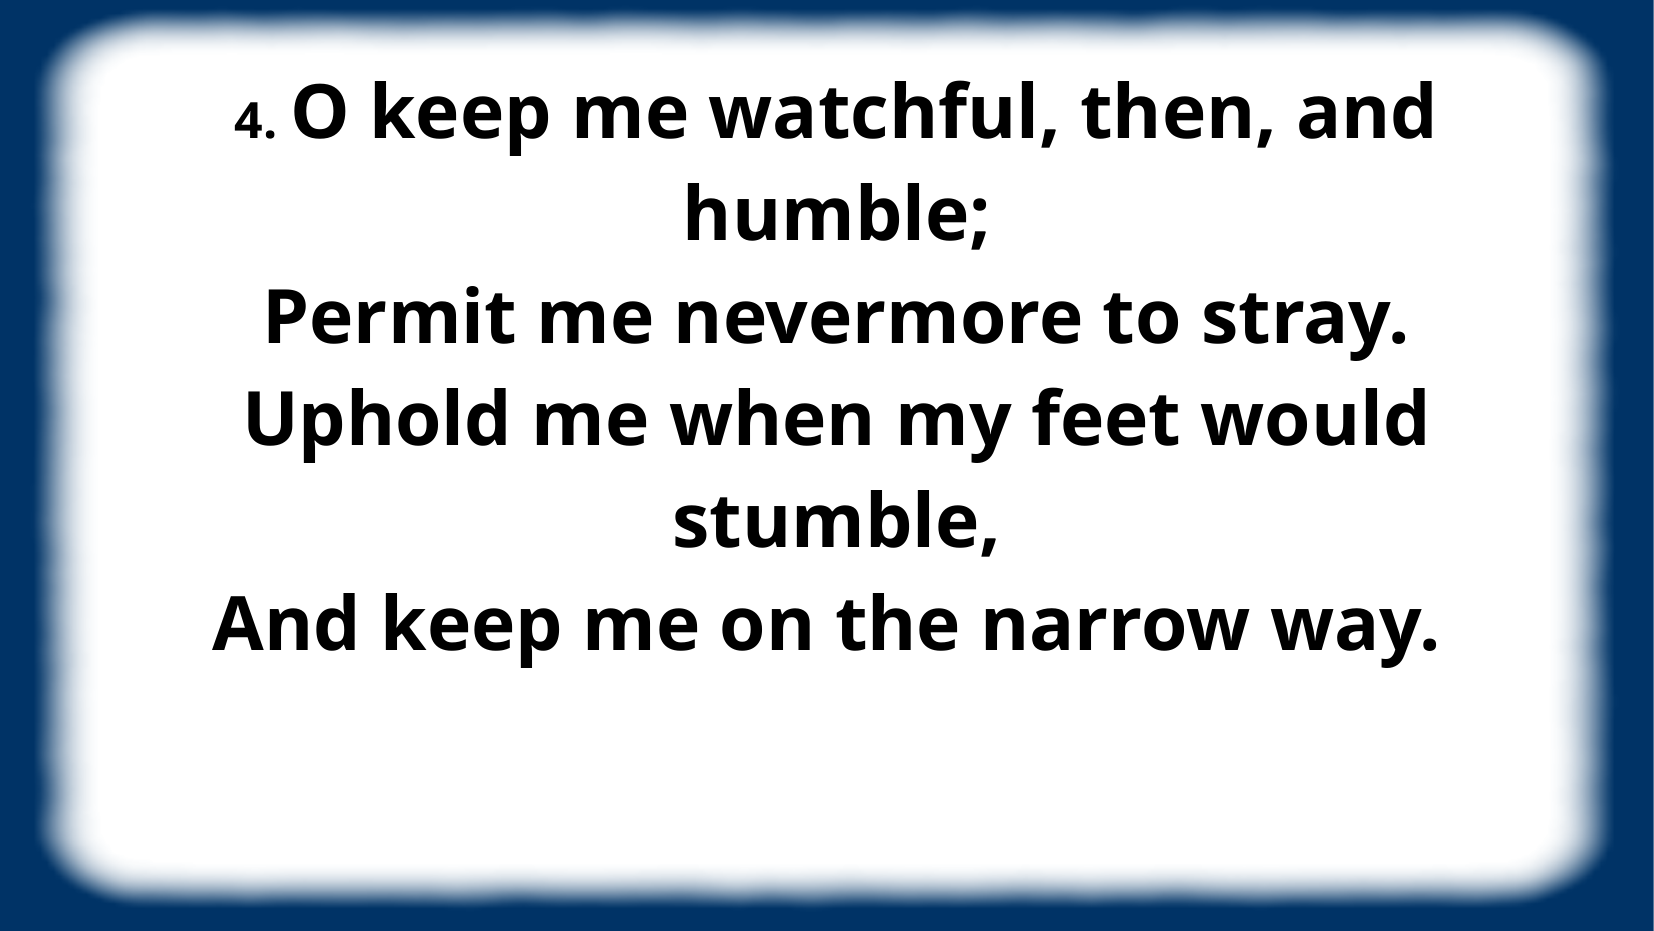

4. O keep me watchful, then, and humble;
Permit me nevermore to stray.
Uphold me when my feet would stumble,
And keep me on the narrow way.